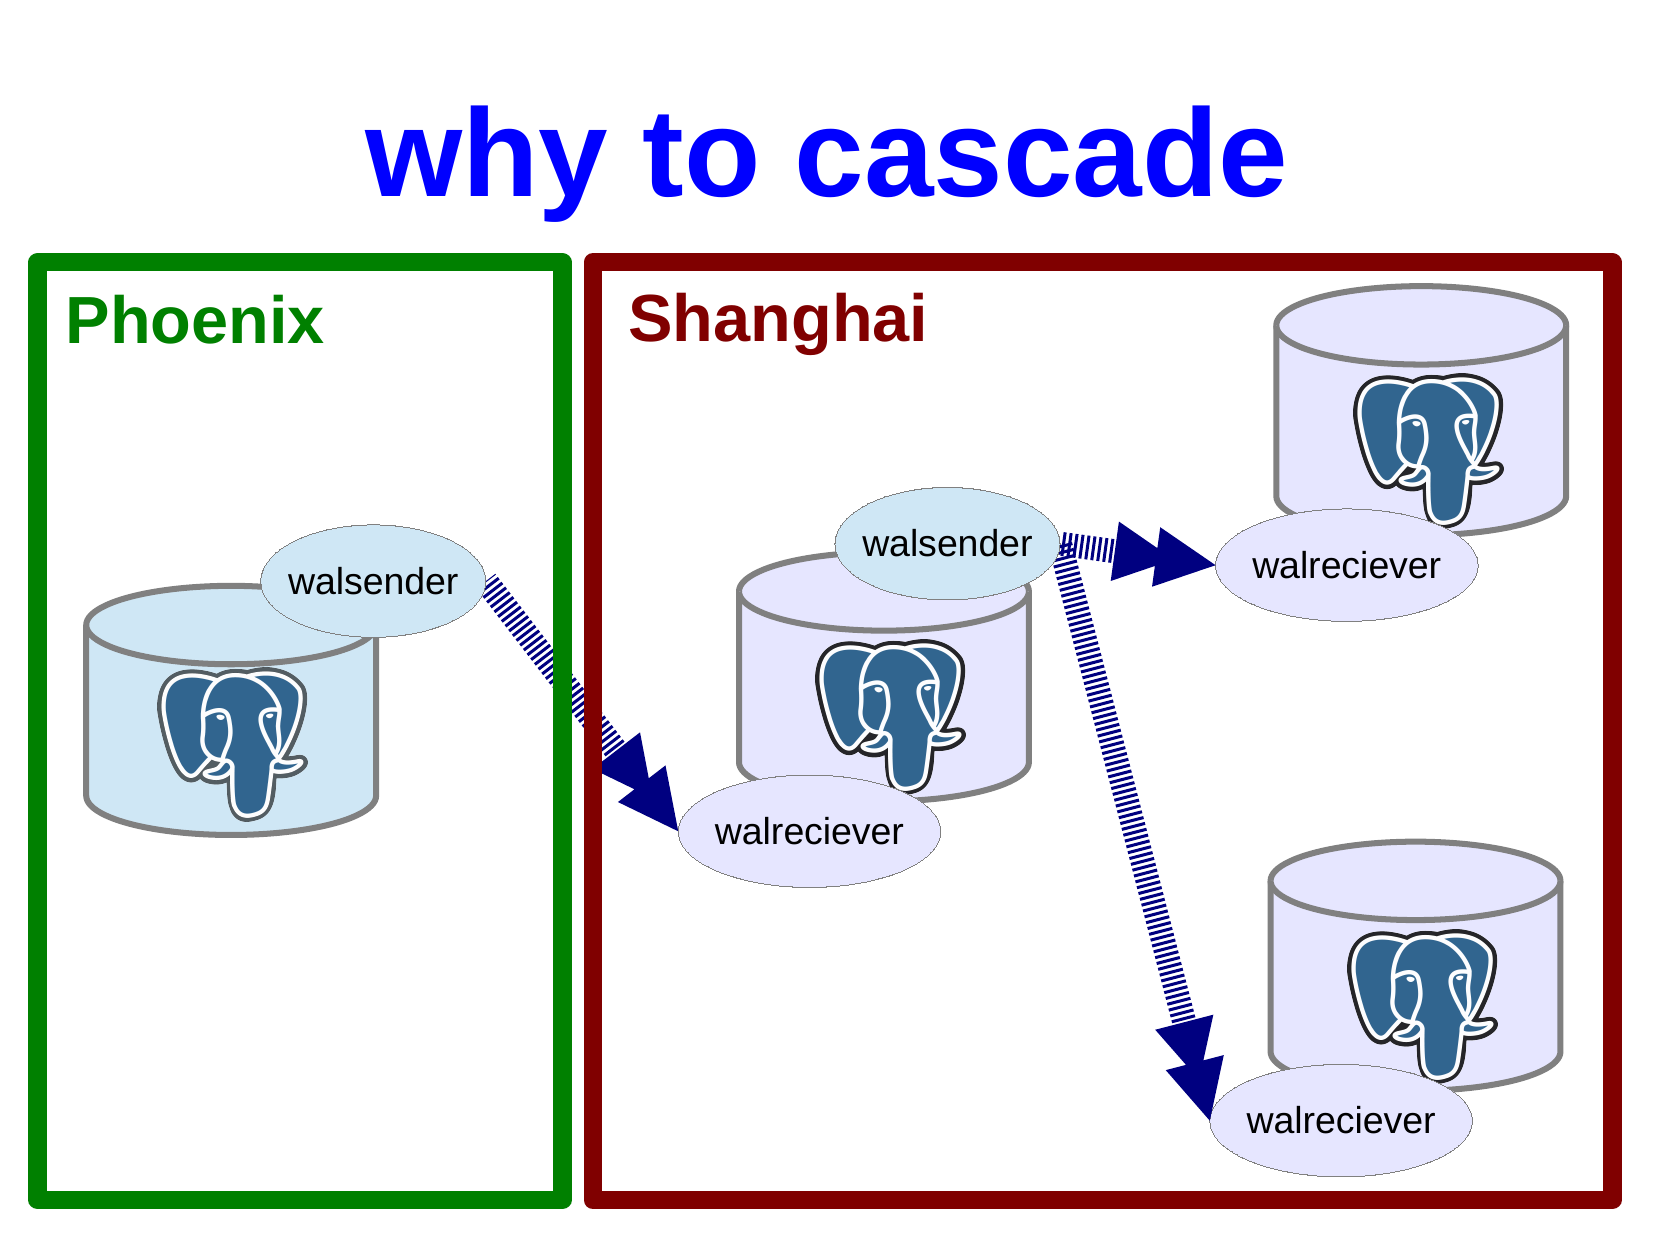

# why to cascade
Phoenix
Shanghai
walsender
walreciever
walsender
walreciever
walreciever